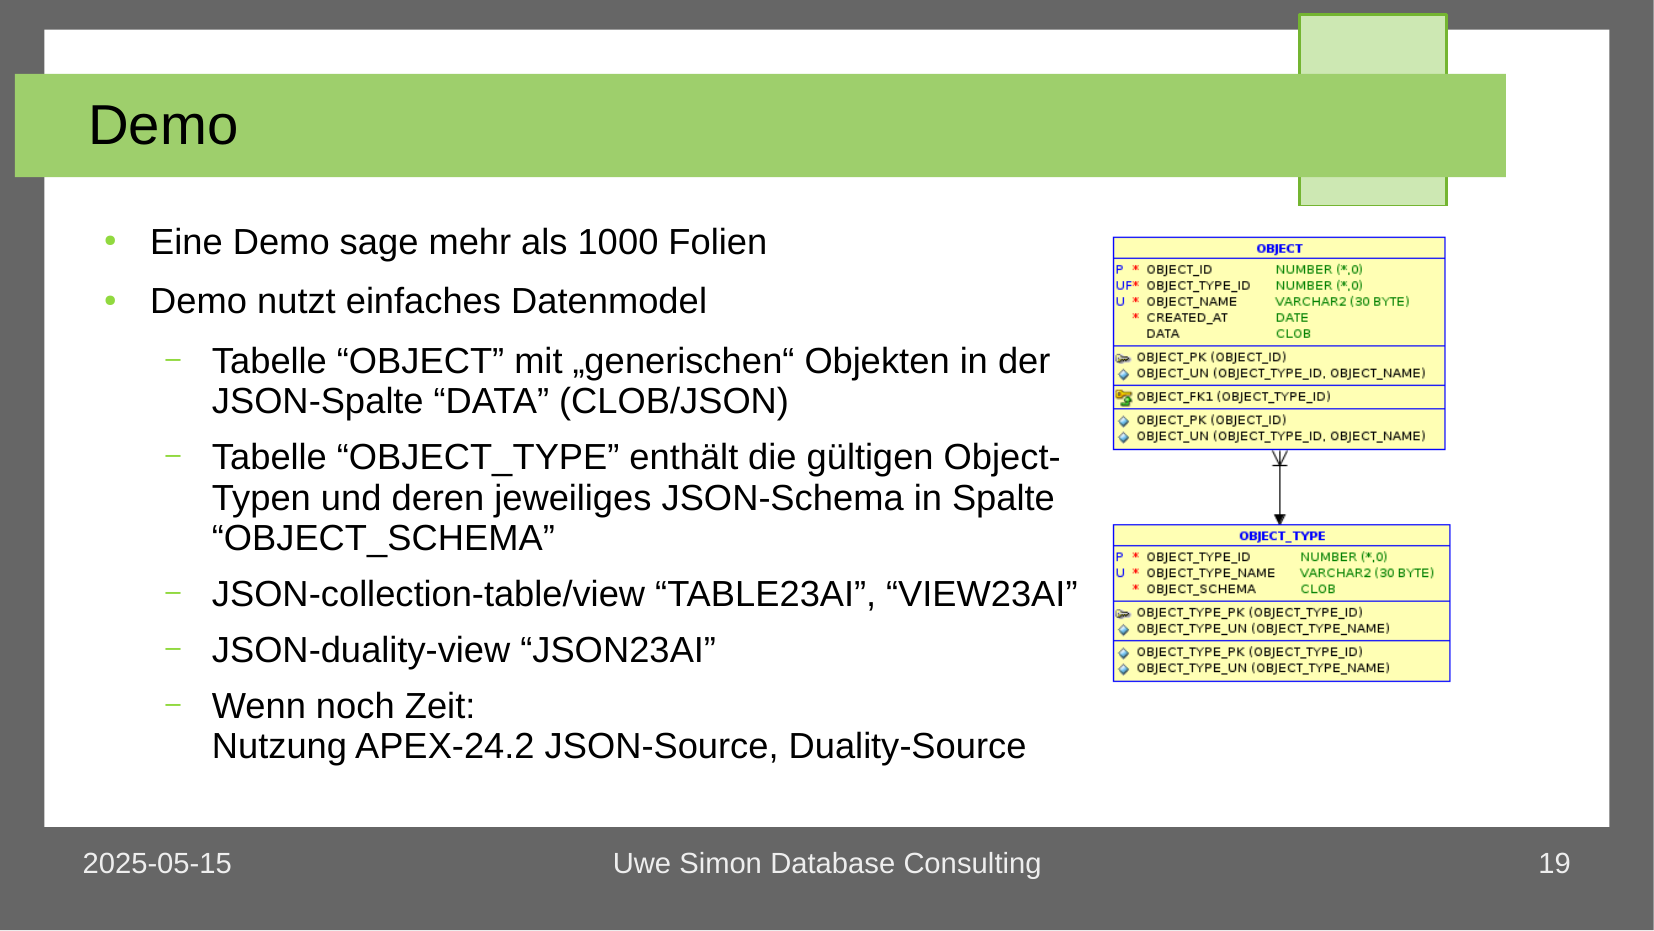

# Demo
Eine Demo sage mehr als 1000 Folien
Demo nutzt einfaches Datenmodel
Tabelle “OBJECT” mit „generischen“ Objekten in der JSON-Spalte “DATA” (CLOB/JSON)
Tabelle “OBJECT_TYPE” enthält die gültigen Object-Typen und deren jeweiliges JSON-Schema in Spalte “OBJECT_SCHEMA”
JSON-collection-table/view “TABLE23AI”, “VIEW23AI”
JSON-duality-view “JSON23AI”
Wenn noch Zeit:
Nutzung APEX-24.2 JSON-Source, Duality-Source
2024-04-24
Uwe Simon Database Consulting
19